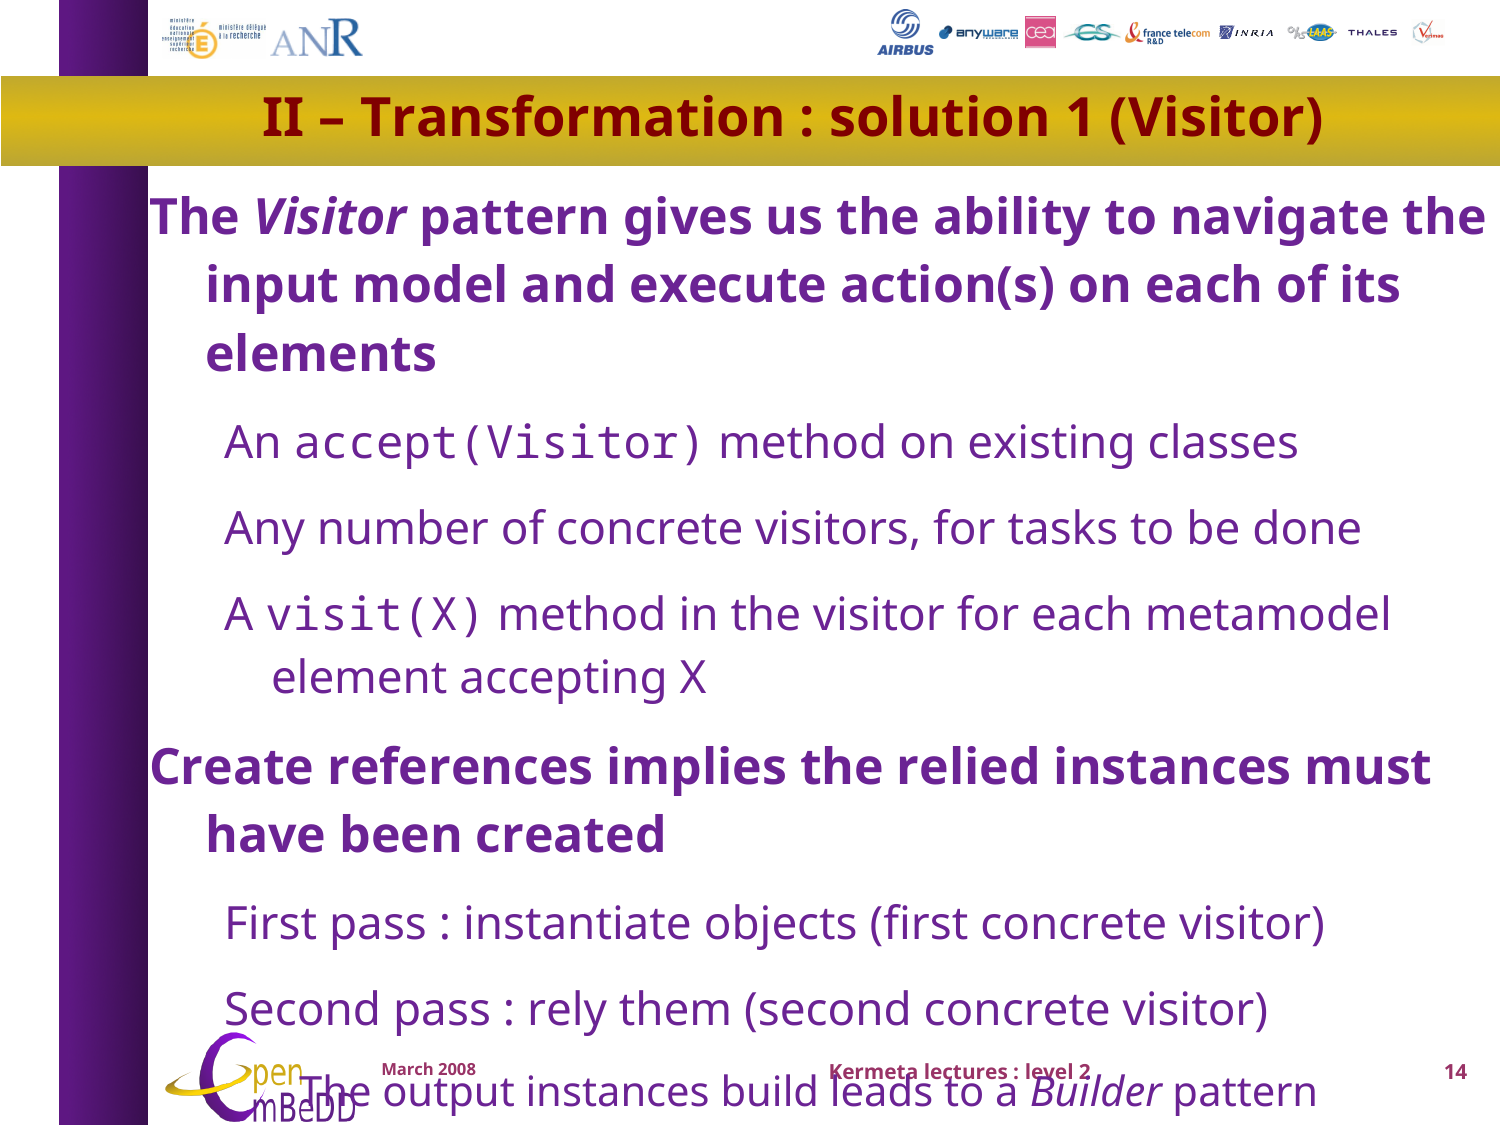

# II – Transformation : solution 1 (Visitor)
The Visitor pattern gives us the ability to navigate the input model and execute action(s) on each of its elements
An accept(Visitor) method on existing classes
Any number of concrete visitors, for tasks to be done
A visit(X) method in the visitor for each metamodel element accepting X
Create references implies the relied instances must have been created
First pass : instantiate objects (first concrete visitor)
Second pass : rely them (second concrete visitor)
The output instances build leads to a Builder pattern
Pied de page
Pied de page fixe
14